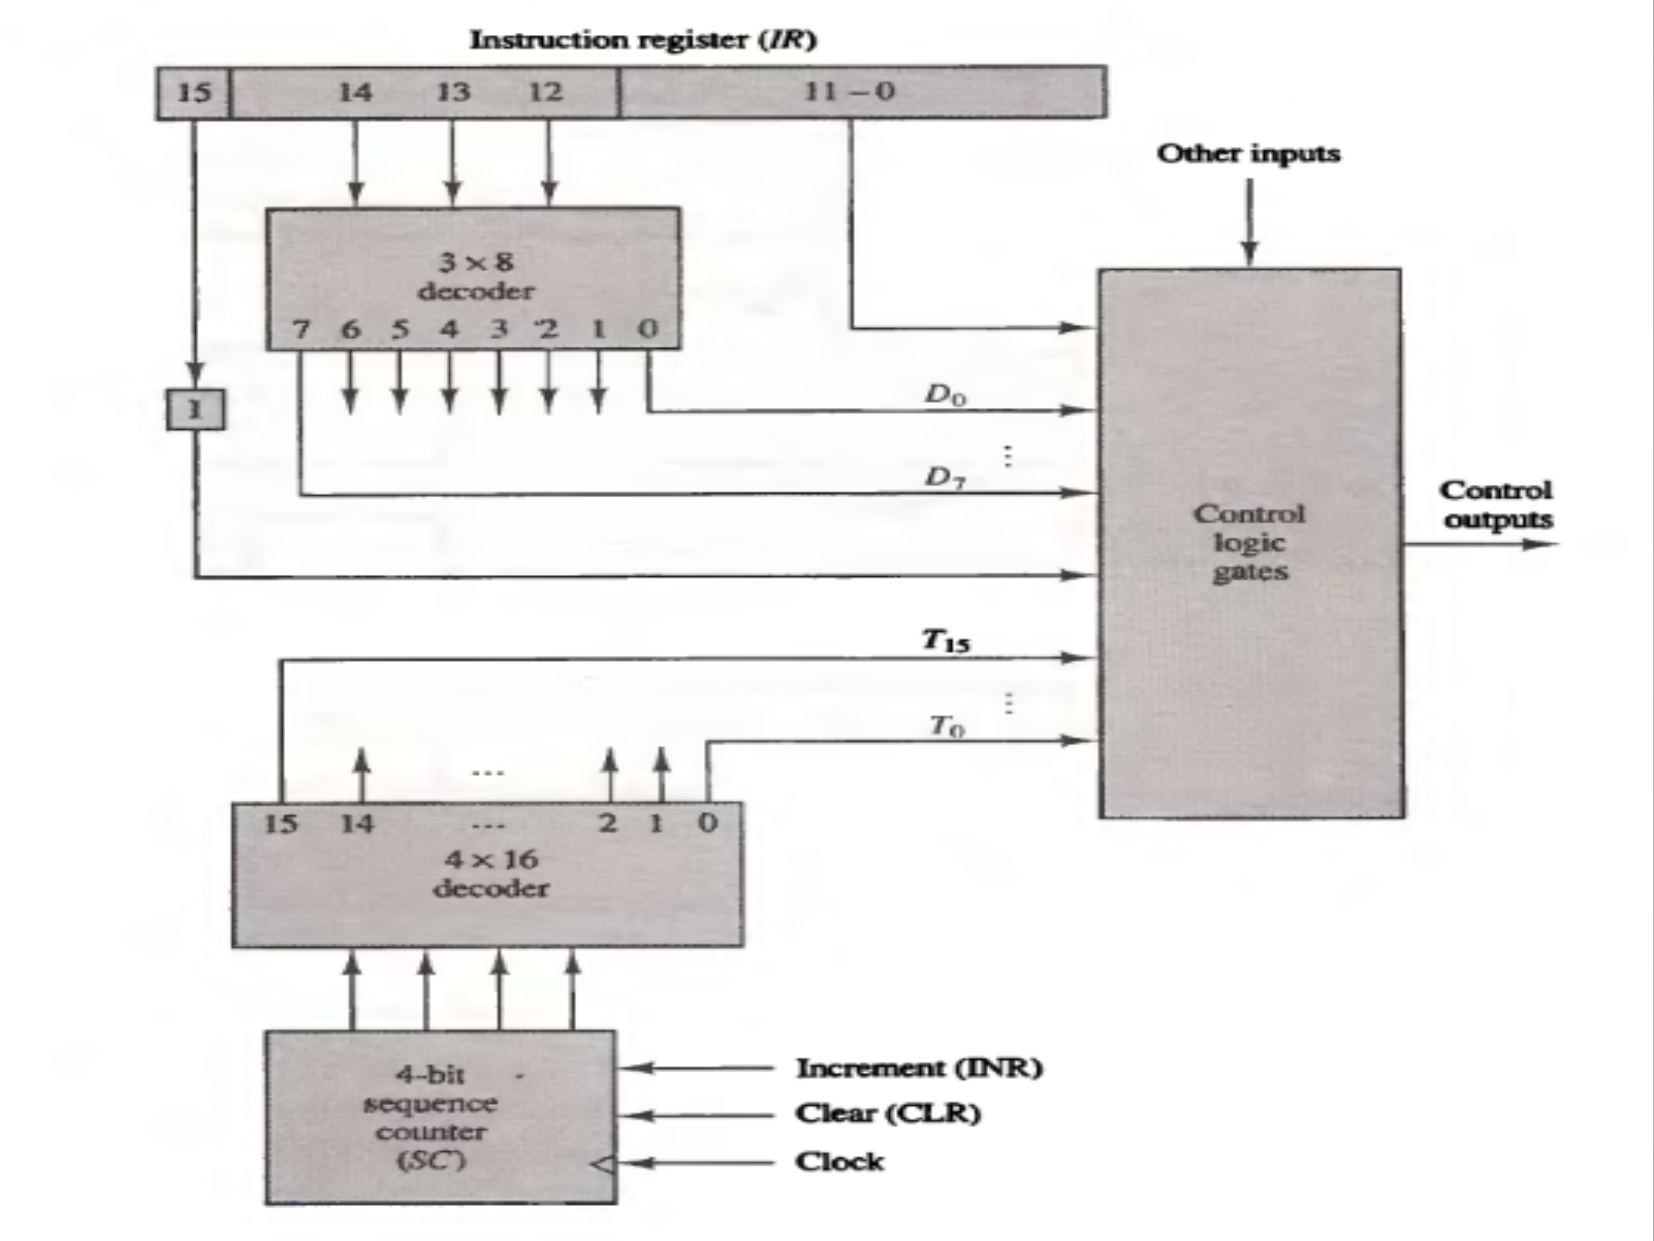

# Circuit , Flow charts and tables